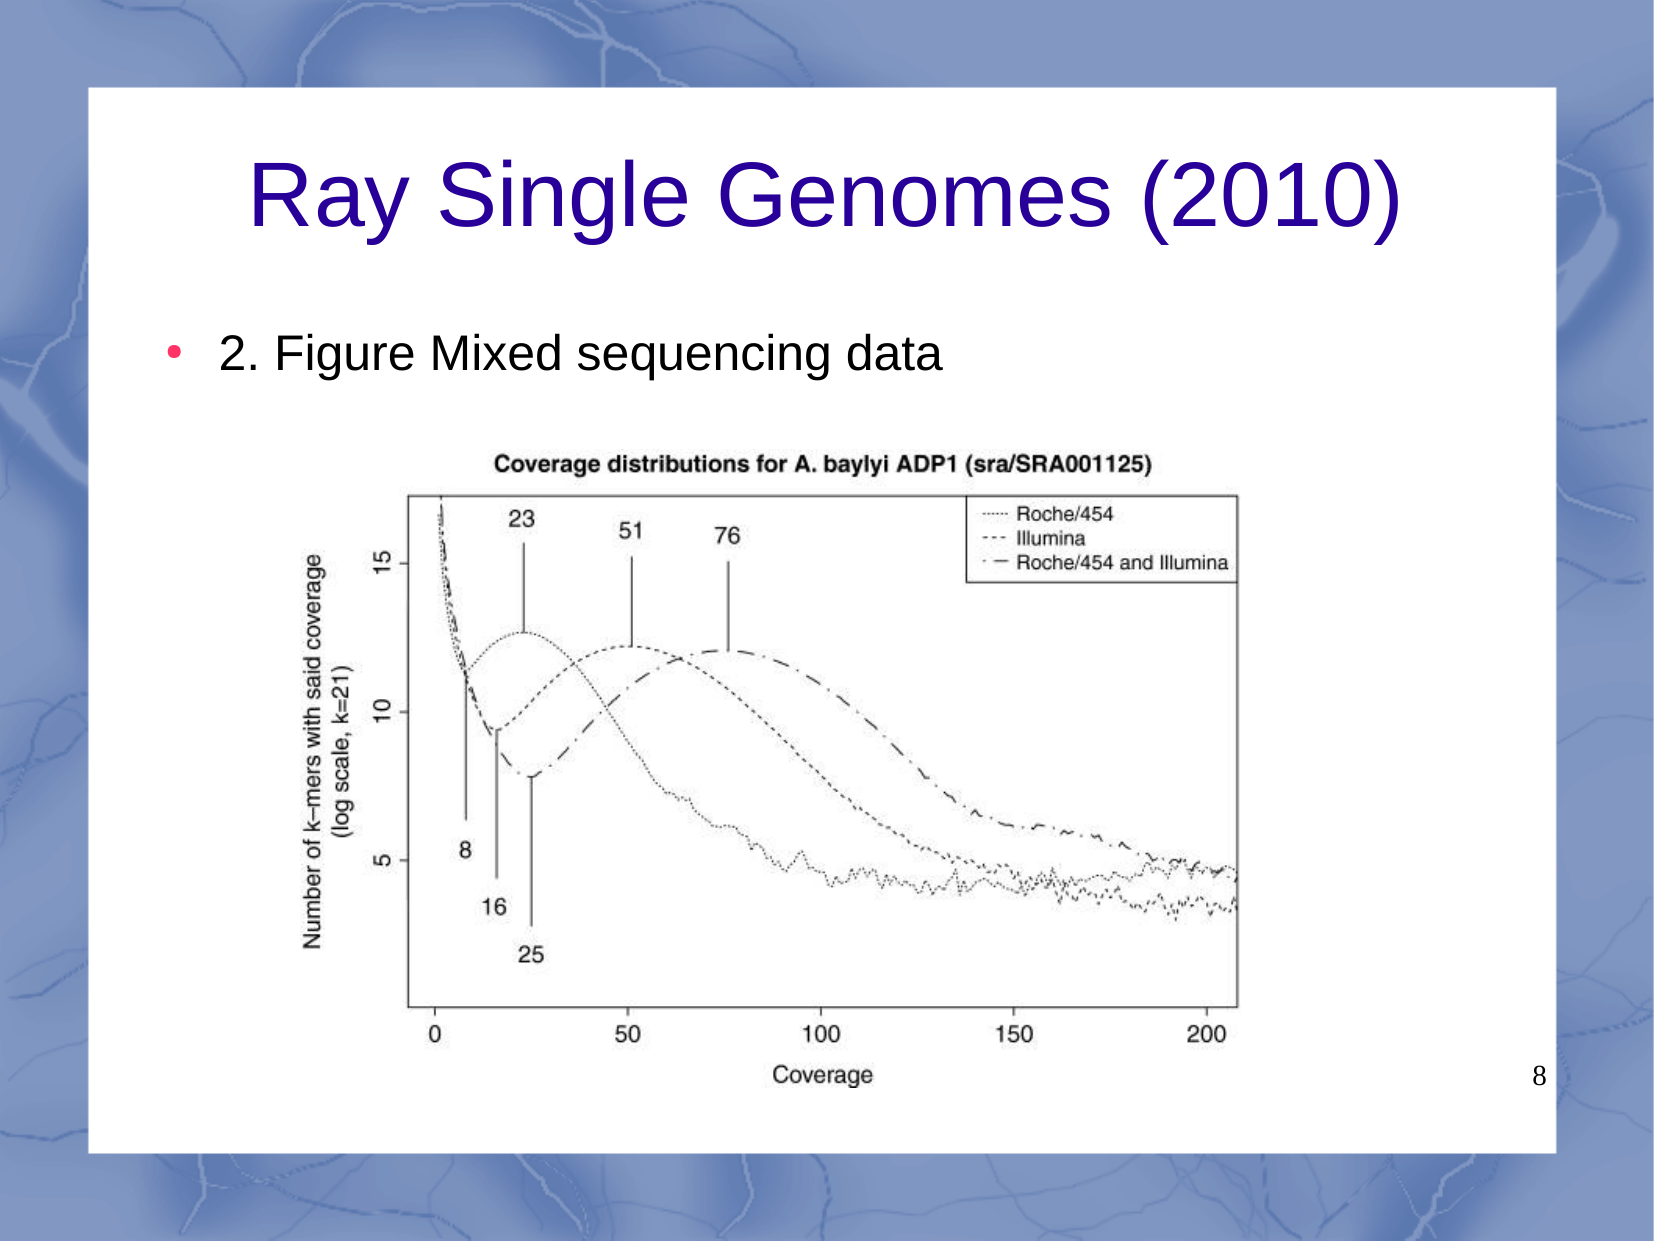

# Ray Single Genomes (2010)
2. Figure Mixed sequencing data
8